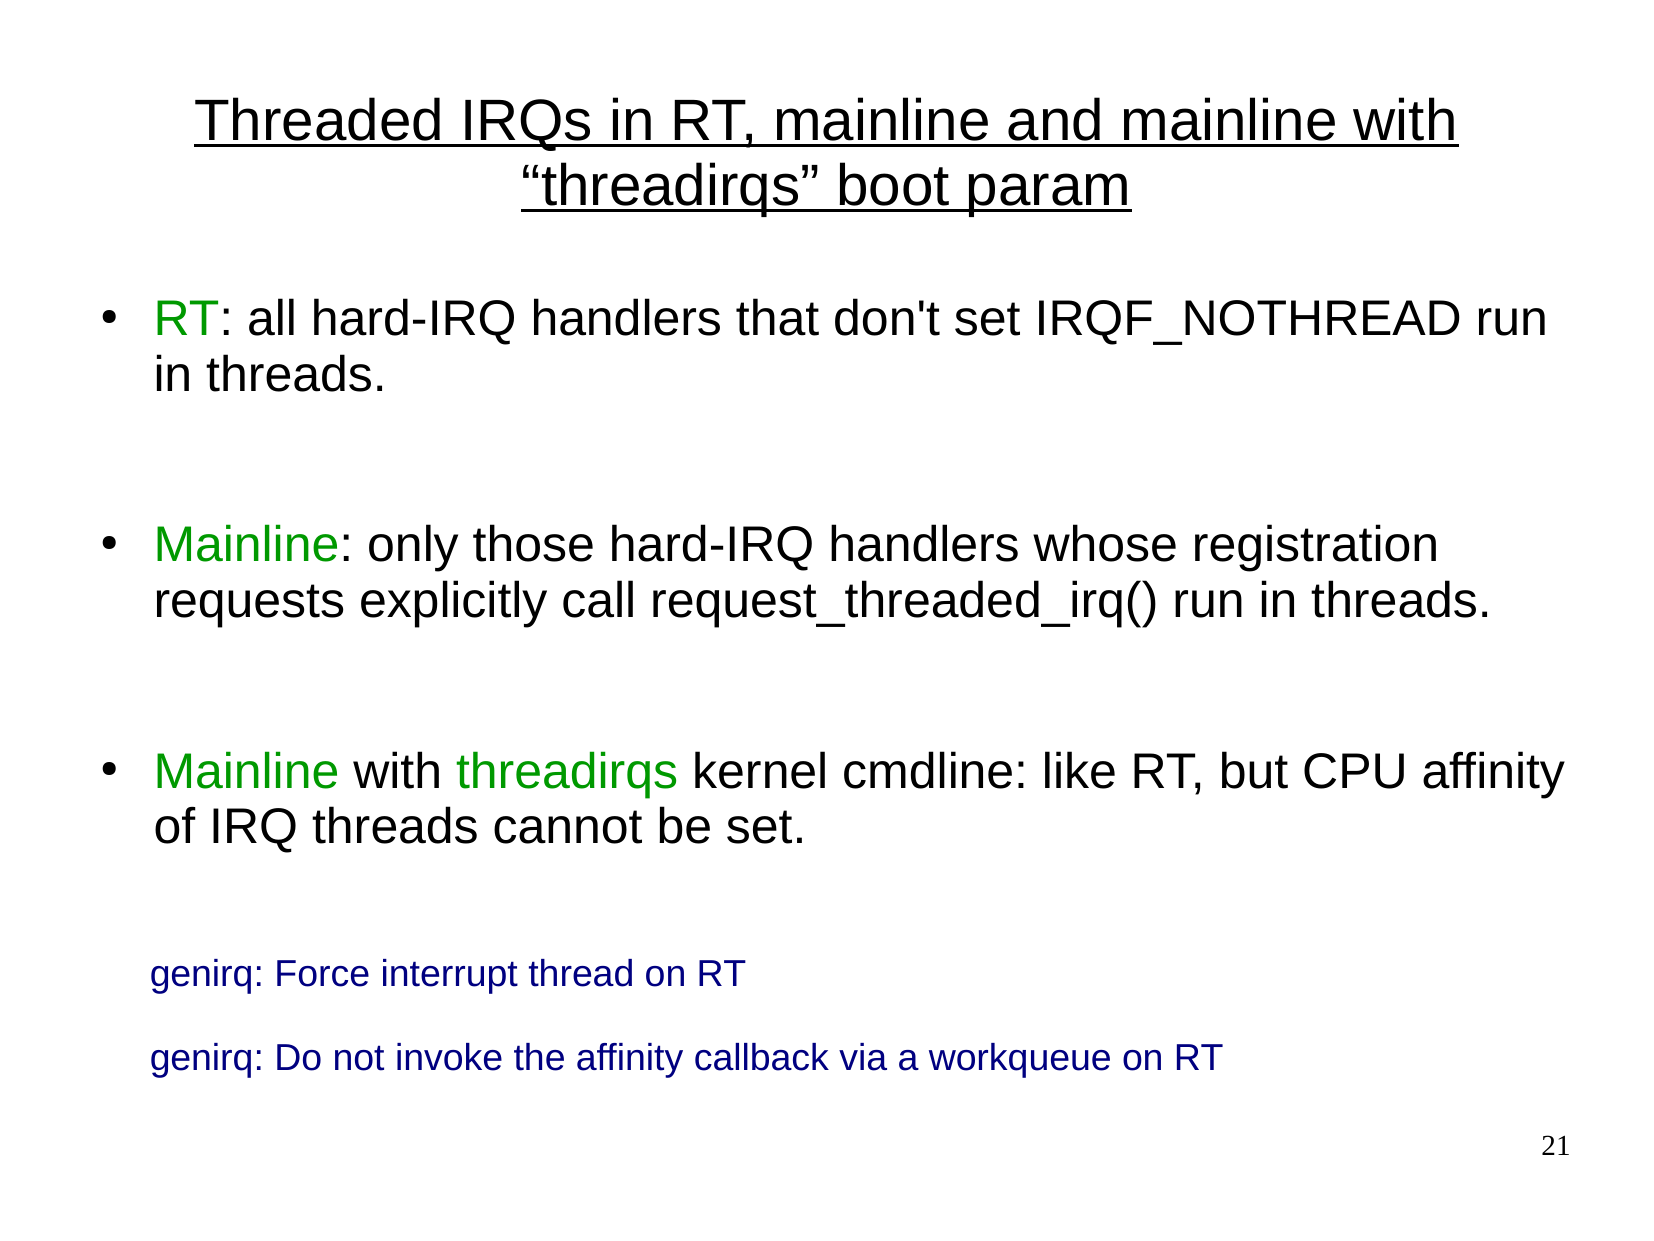

# Threaded IRQs in RT, mainline and mainline with “threadirqs” boot param
RT: all hard-IRQ handlers that don't set IRQF_NOTHREAD run in threads.
Mainline: only those hard-IRQ handlers whose registration requests explicitly call request_threaded_irq() run in threads.
Mainline with threadirqs kernel cmdline: like RT, but CPU affinity of IRQ threads cannot be set.
genirq: Force interrupt thread on RT
genirq: Do not invoke the affinity callback via a workqueue on RT
21